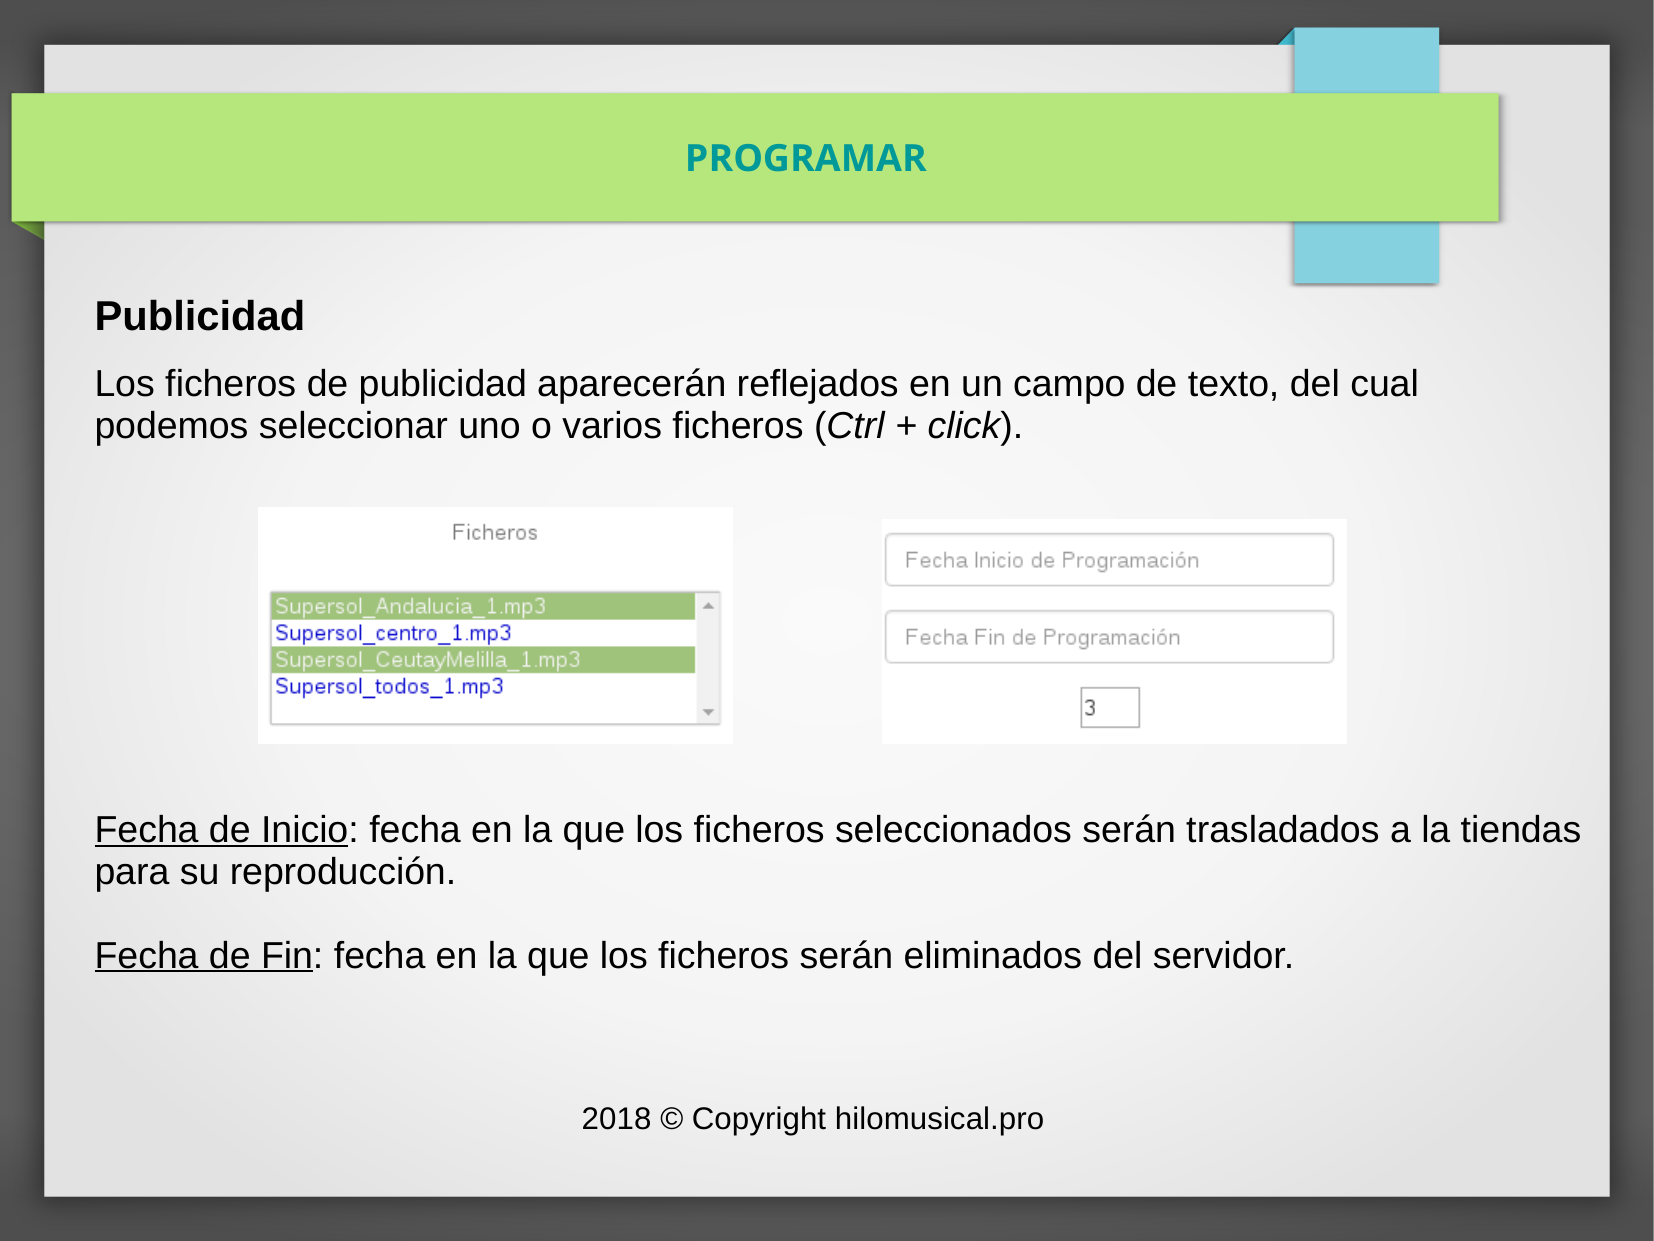

# PROGRAMAR
Publicidad
Los ficheros de publicidad aparecerán reflejados en un campo de texto, del cual podemos seleccionar uno o varios ficheros (Ctrl + click).
Fecha de Inicio: fecha en la que los ficheros seleccionados serán trasladados a la tiendas para su reproducción.
Fecha de Fin: fecha en la que los ficheros serán eliminados del servidor.
2018 © Copyright hilomusical.pro